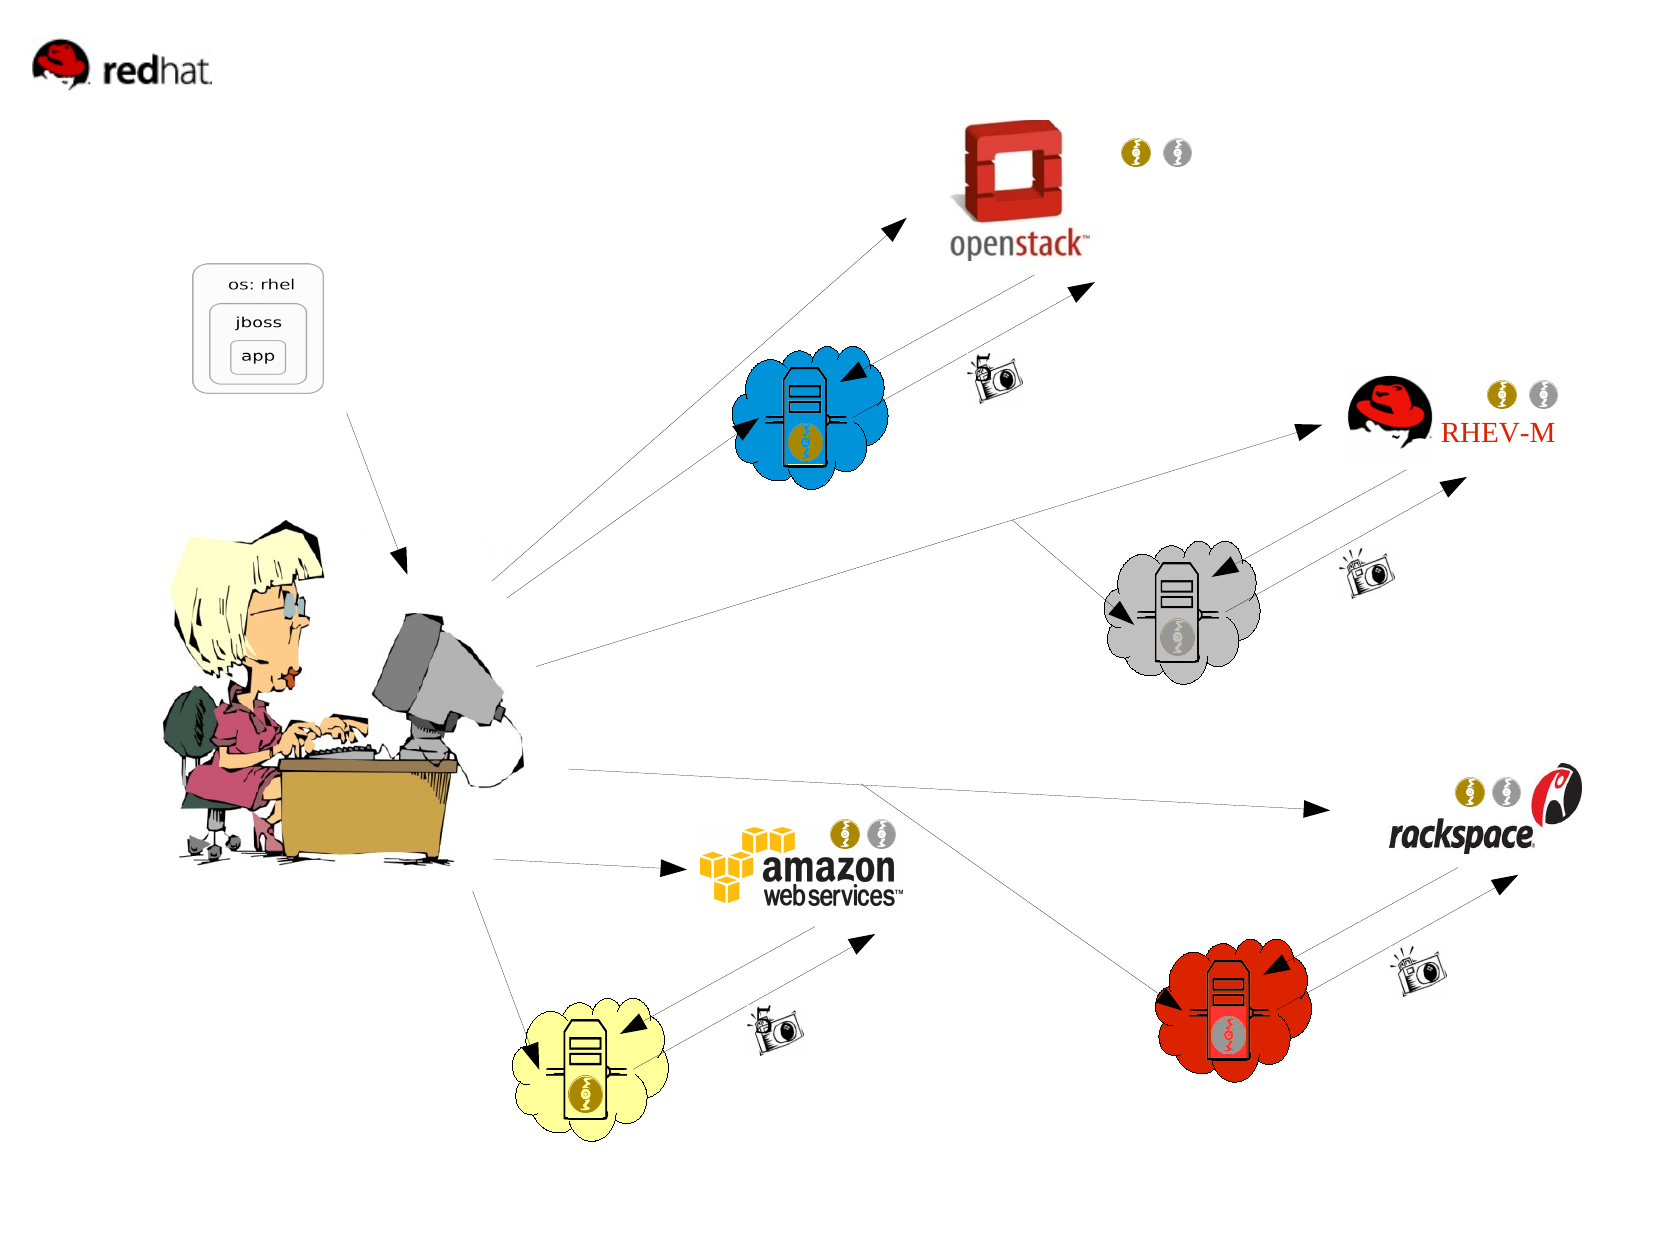

5
5
RHEV-M
5
5
5
5